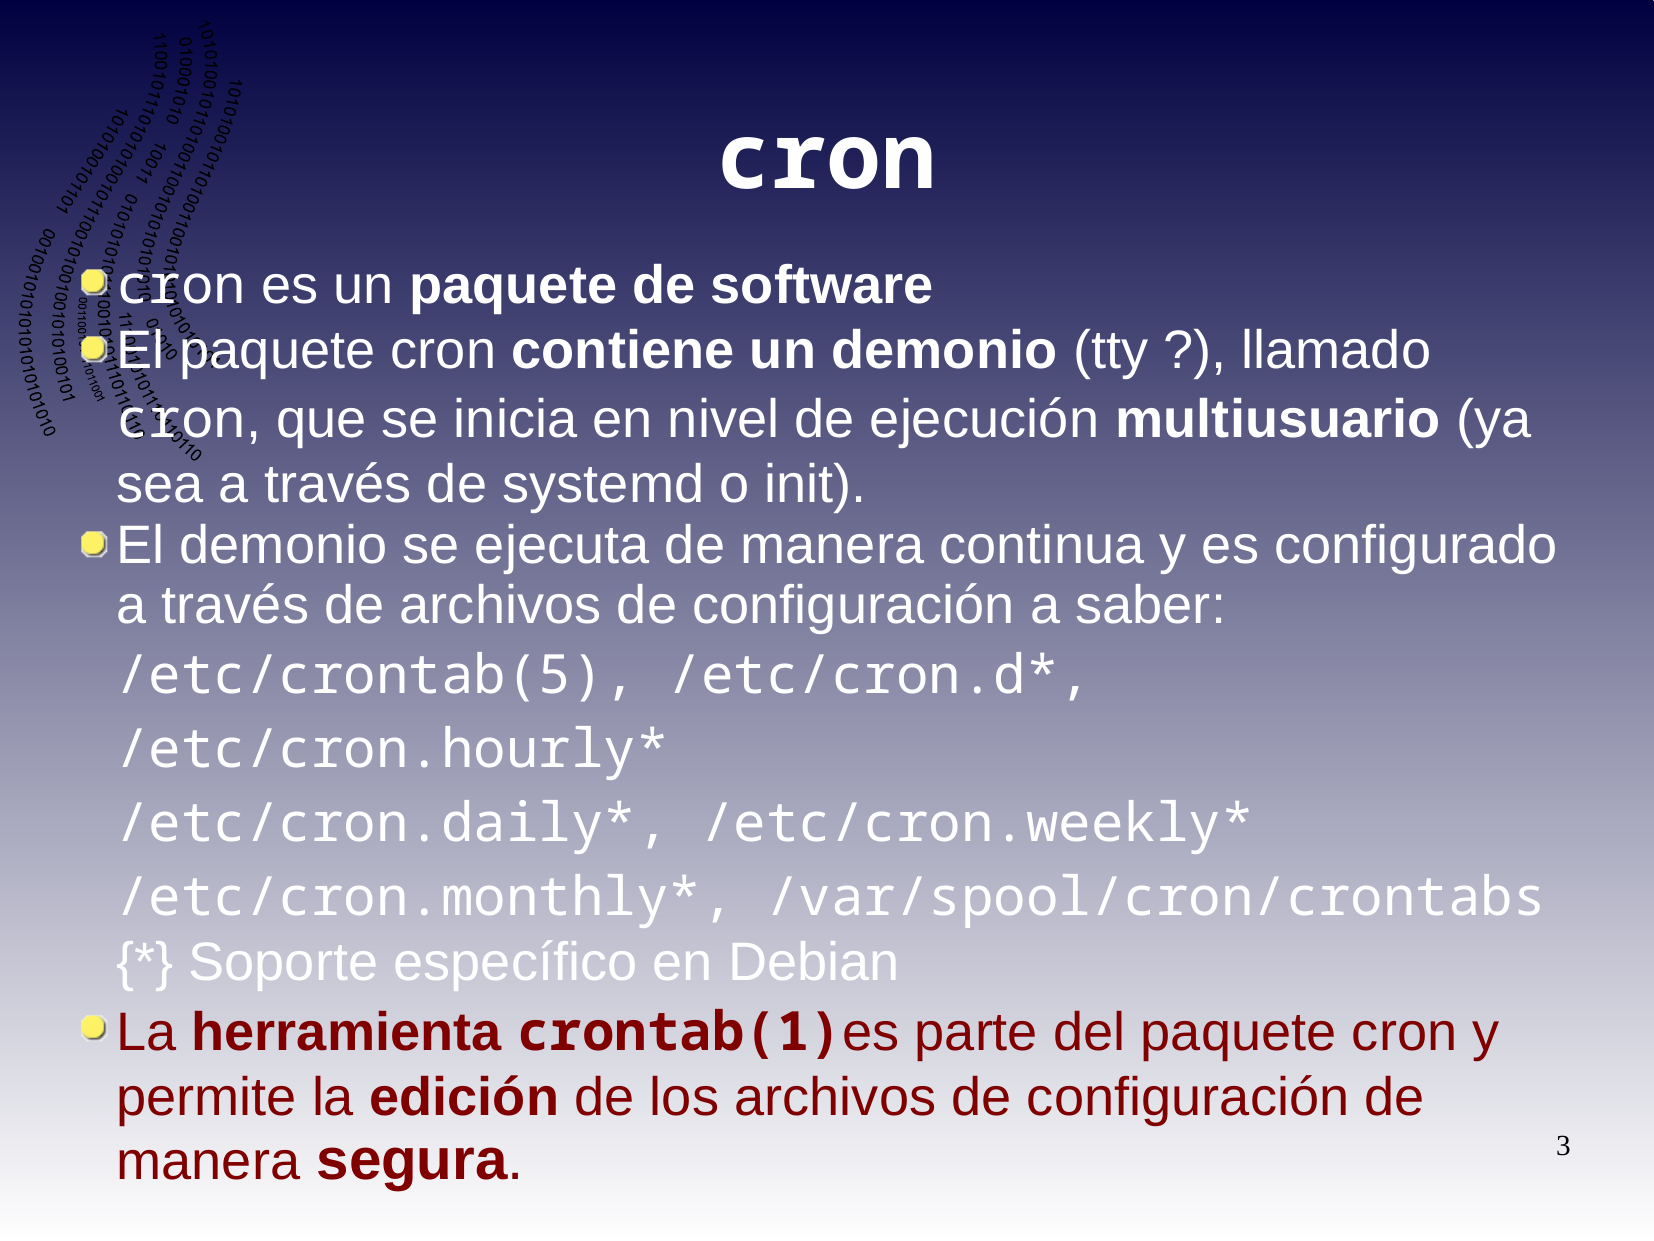

# cron
cron es un paquete de software
El paquete cron contiene un demonio (tty ?), llamado cron, que se inicia en nivel de ejecución multiusuario (ya sea a través de systemd o init).
El demonio se ejecuta de manera continua y es configurado a través de archivos de configuración a saber:
/etc/crontab(5), /etc/cron.d*, /etc/cron.hourly*
/etc/cron.daily*, /etc/cron.weekly* /etc/cron.monthly*, /var/spool/cron/crontabs
{*} Soporte específico en Debian
La herramienta crontab(1)es parte del paquete cron y permite la edición de los archivos de configuración de manera segura.
3